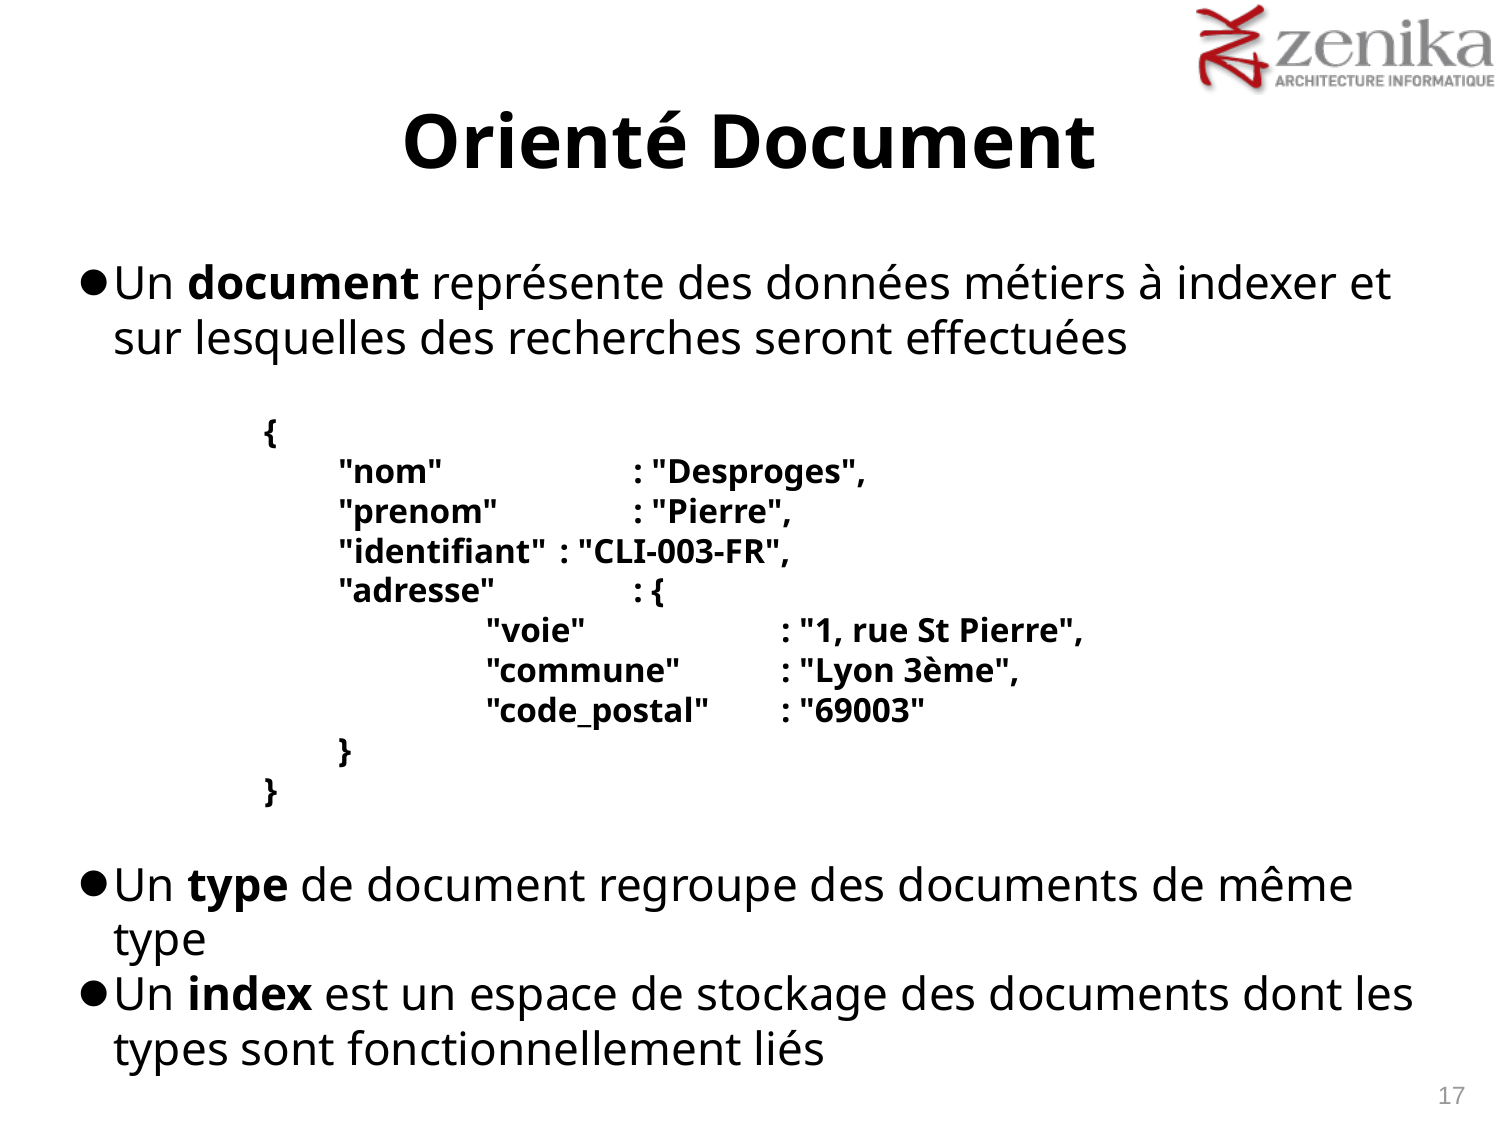

Orienté Document
Un document représente des données métiers à indexer et sur lesquelles des recherches seront effectuées
Un type de document regroupe des documents de même type
Un index est un espace de stockage des documents dont les types sont fonctionnellement liés
{
	"nom" 			: "Desproges",
	"prenom" 		: "Pierre",
	"identifiant" 	: "CLI-003-FR",
	"adresse"	 	: {
			"voie" 			: "1, rue St Pierre",
			"commune" 		: "Lyon 3ème",
			"code_postal" 	: "69003"
	}
}